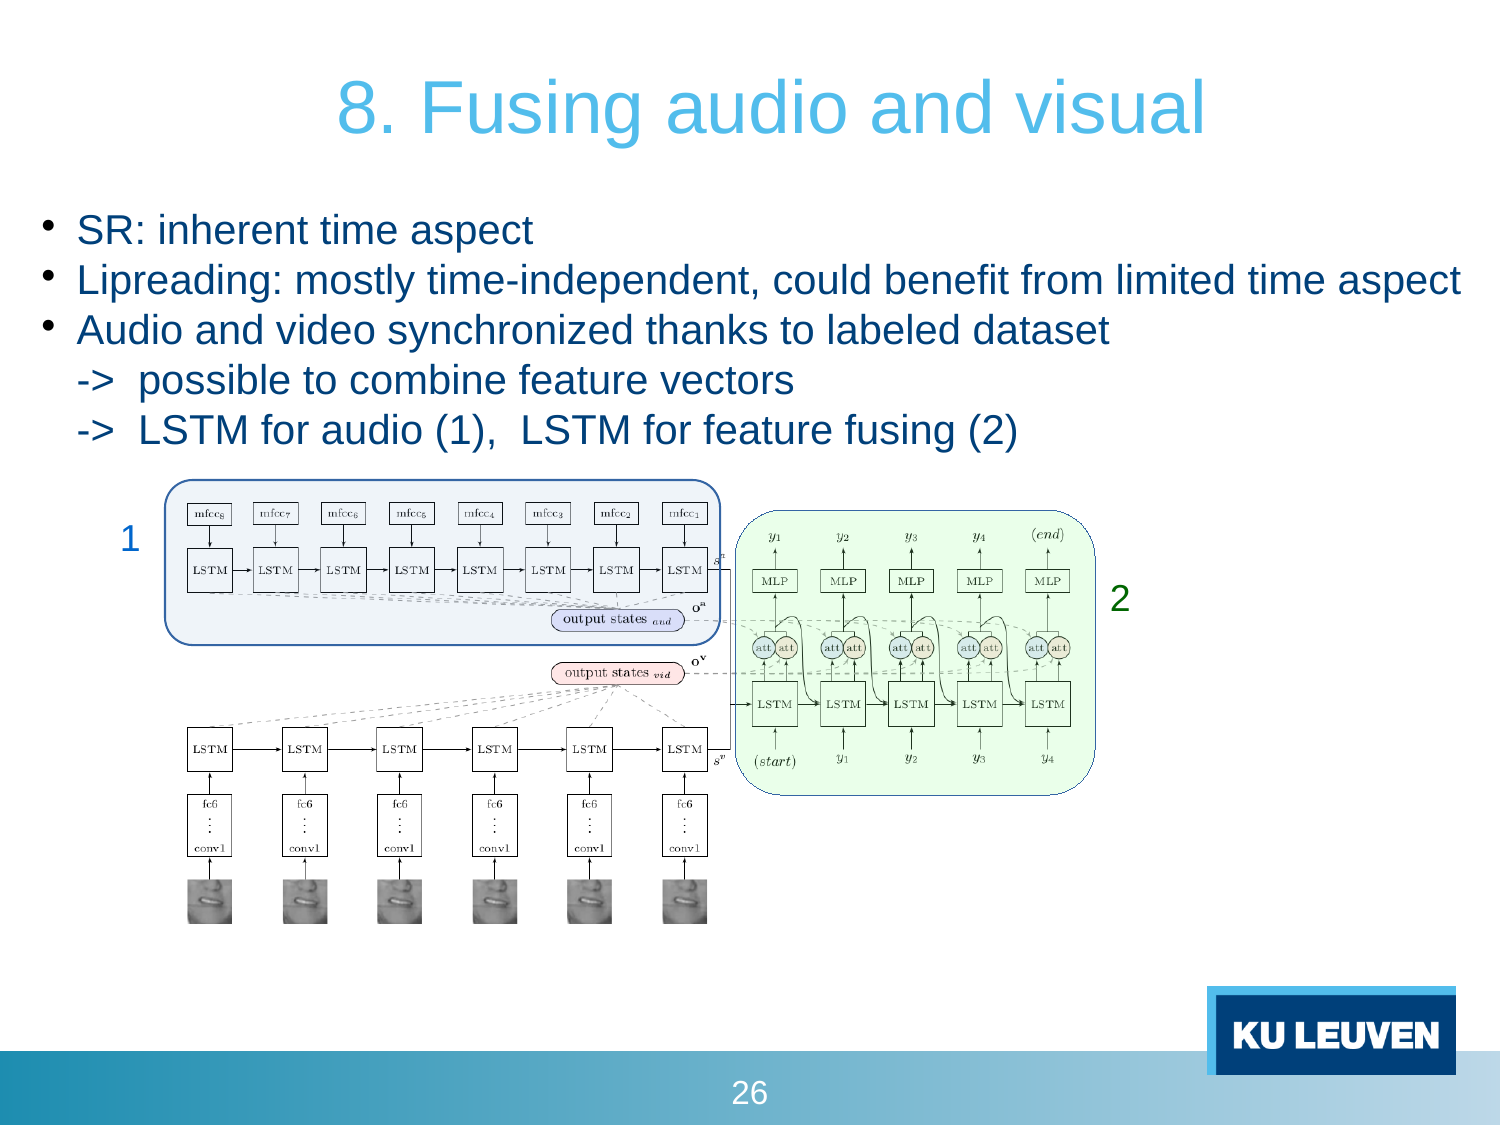

8. Fusing audio and visual
SR: inherent time aspect
Lipreading: mostly time-independent, could benefit from limited time aspect
Audio and video synchronized thanks to labeled dataset
-> possible to combine feature vectors
-> LSTM for audio (1), LSTM for feature fusing (2)
1
2